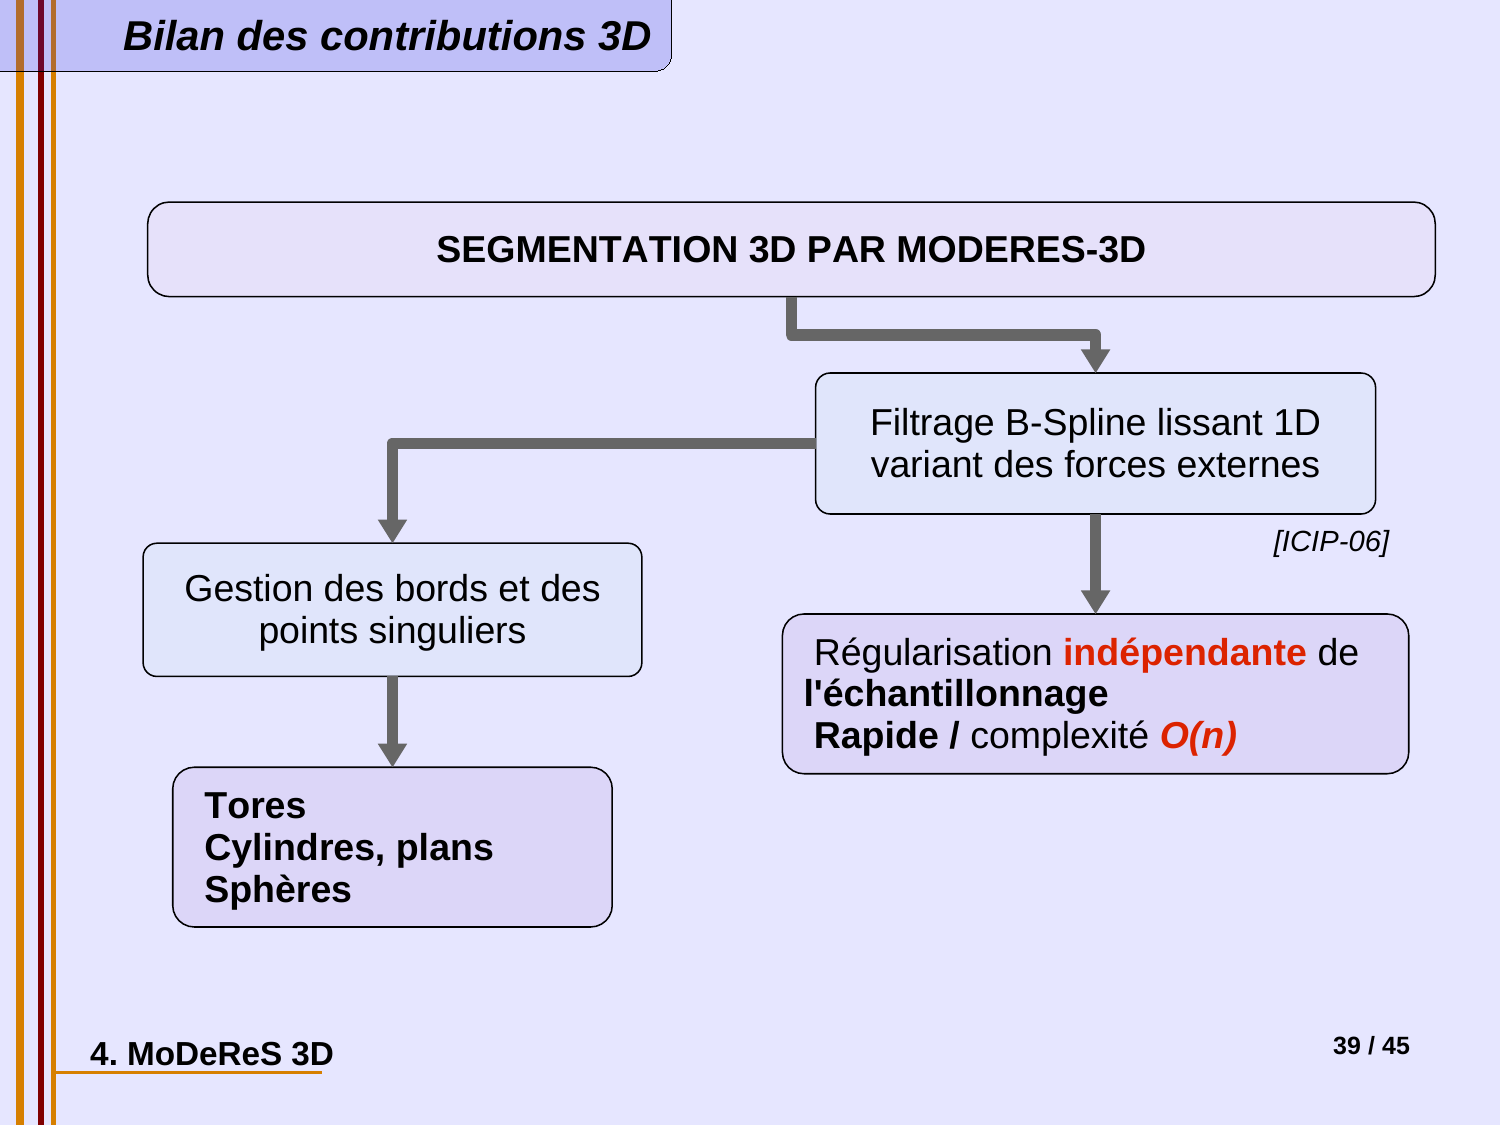

Bilan des contributions 3D
SEGMENTATION 3D PAR MODERES-3D
Filtrage B-Spline lissant 1D variant des forces externes
[ICIP-06]
Gestion des bords et des points singuliers
 Régularisation indépendante de l'échantillonnage
 Rapide / complexité O(n)
 Tores
 Cylindres, plans
 Sphères
39
# 4. MoDeReS 3D